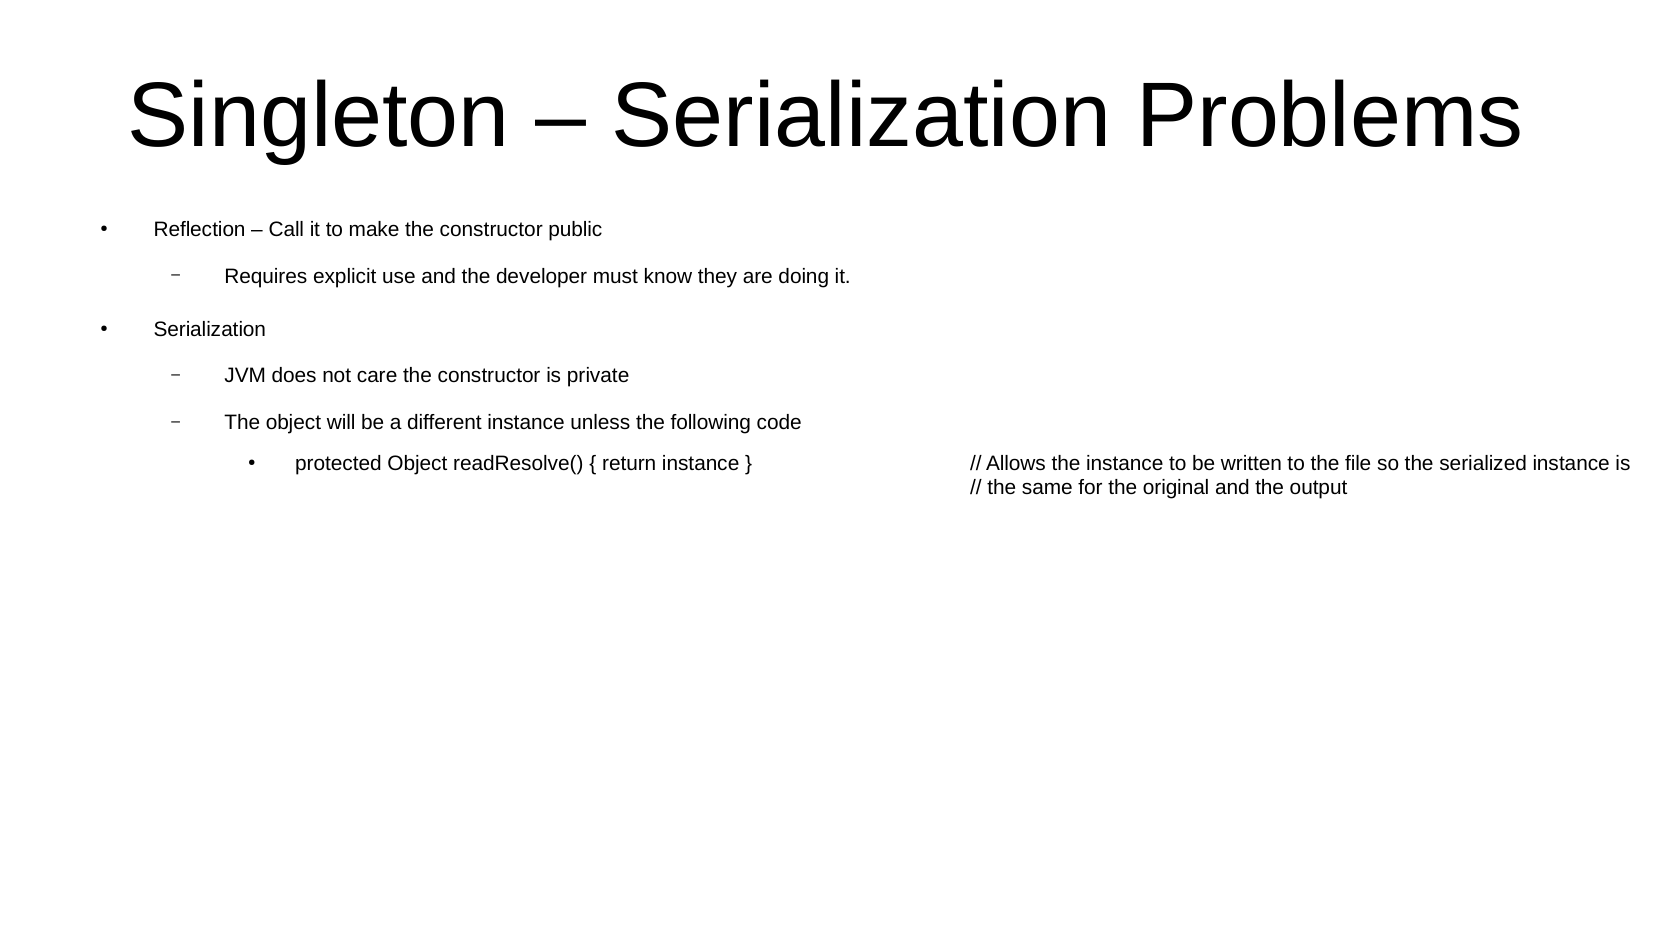

# Singleton – Serialization Problems
Reflection – Call it to make the constructor public
Requires explicit use and the developer must know they are doing it.
Serialization
JVM does not care the constructor is private
The object will be a different instance unless the following code
protected Object readResolve() { return instance }			// Allows the instance to be written to the file so the serialized instance is 									// the same for the original and the output